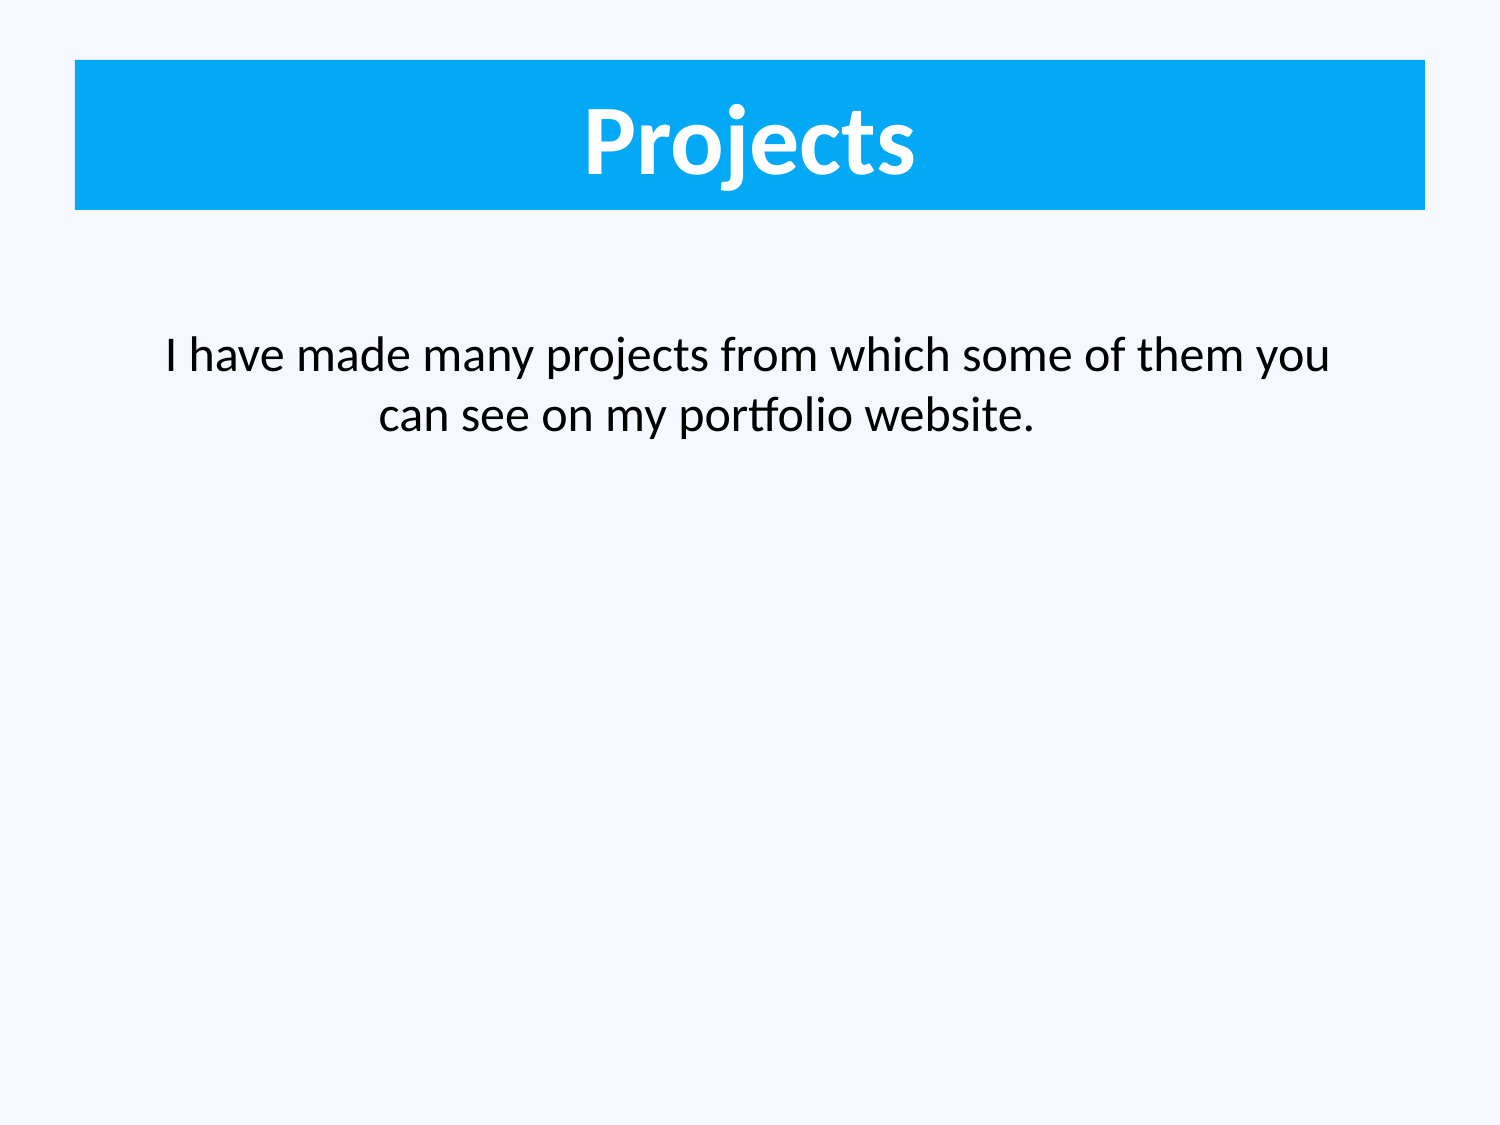

Projects
I have made many projects from which some of them you can see on my portfolio website.